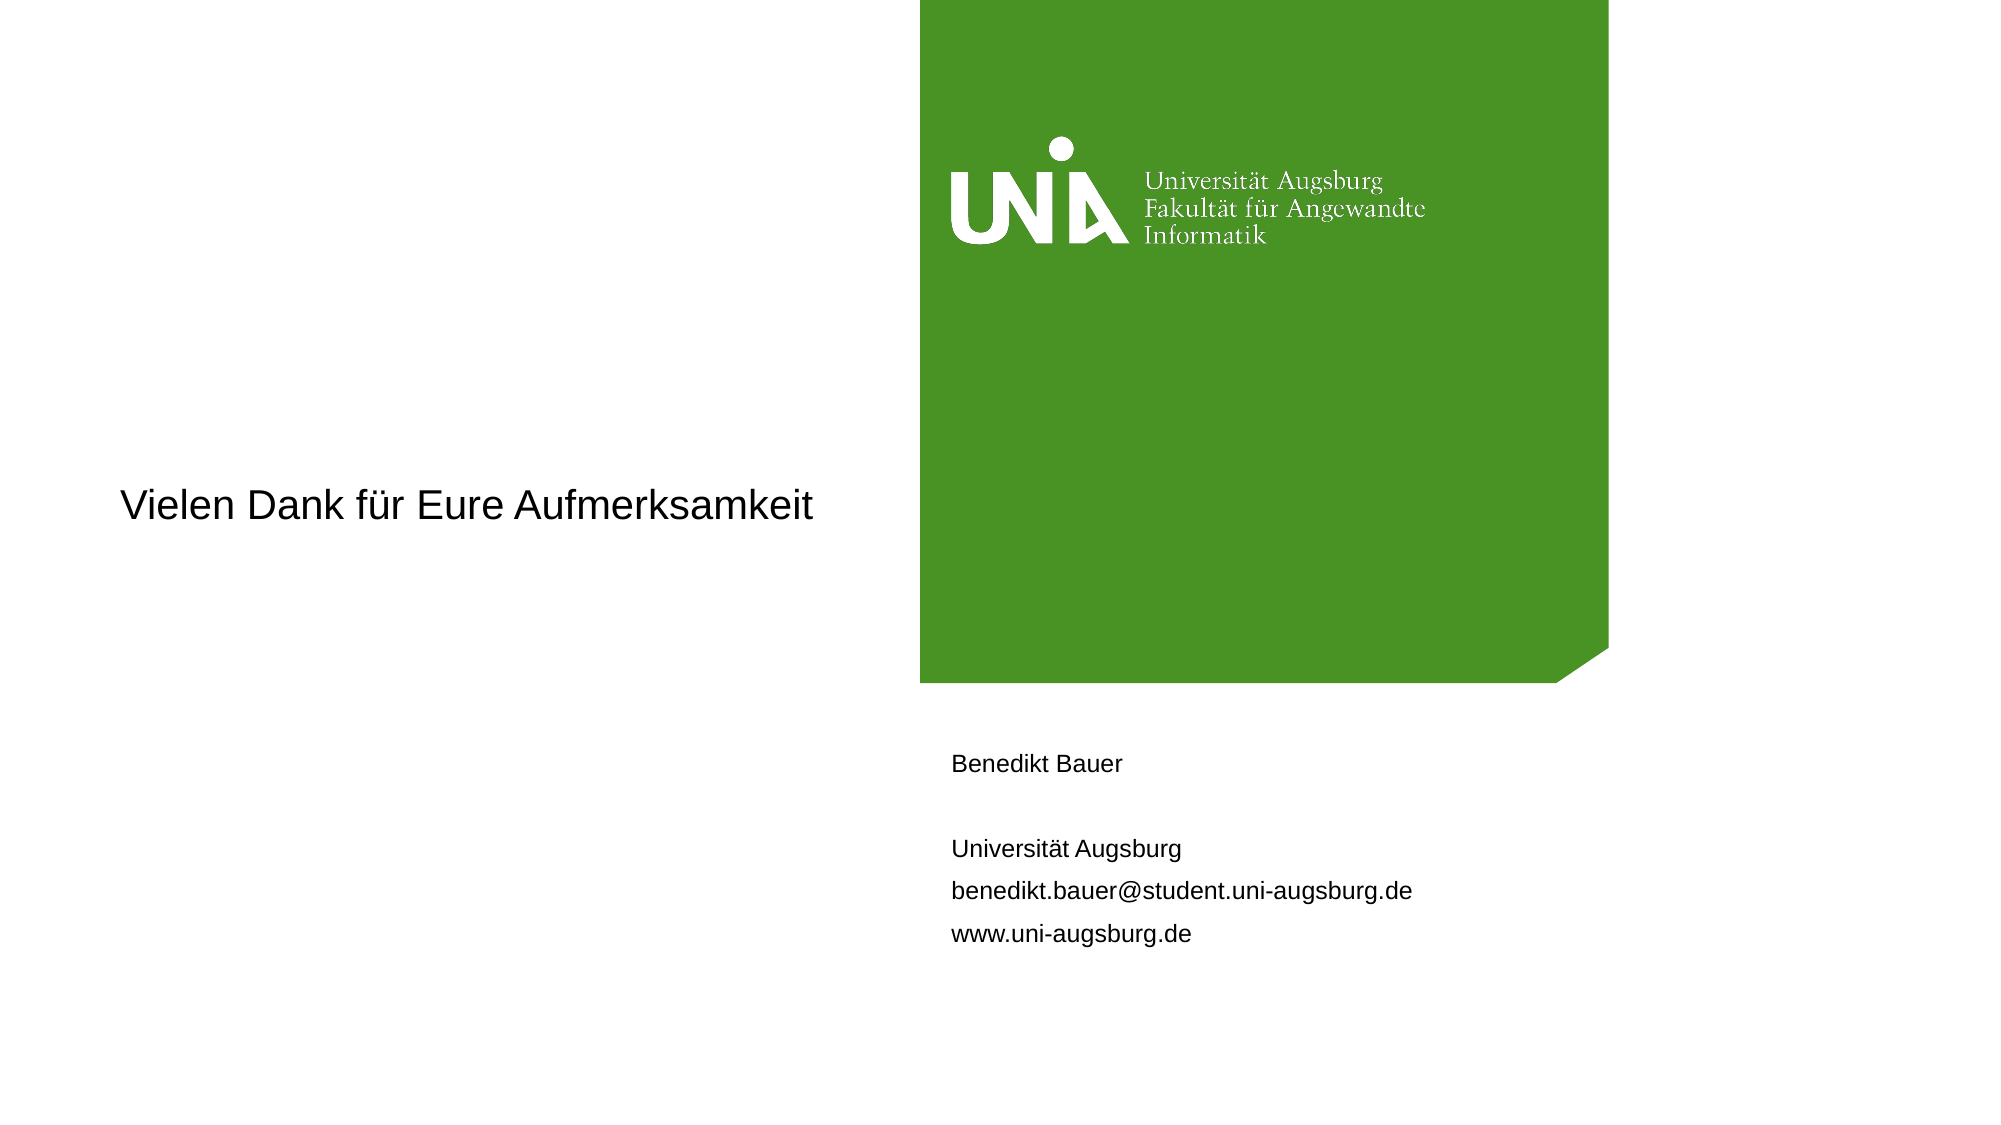

Vielen Dank für Eure Aufmerksamkeit
# Benedikt Bauer
Universität Augsburg
benedikt.bauer@student.uni-augsburg.de
www.uni-augsburg.de